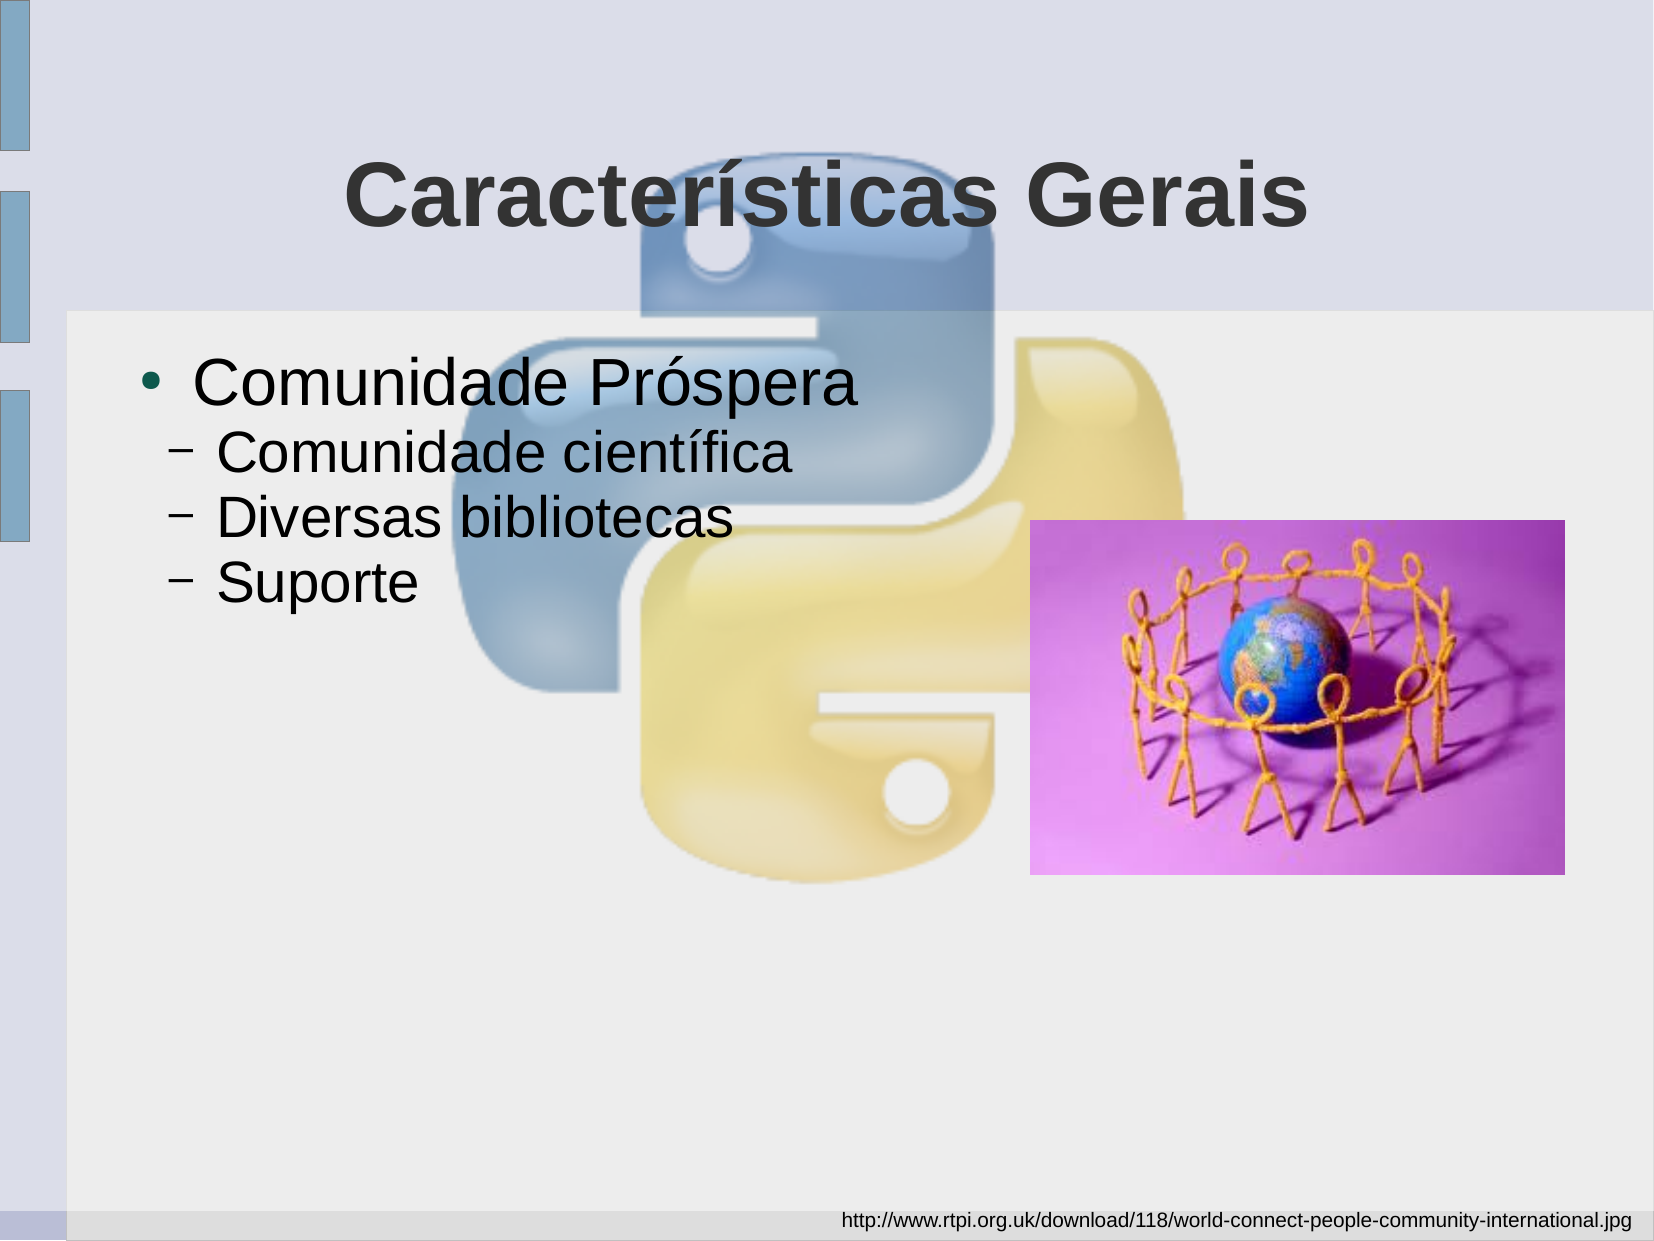

# Características Gerais
Comunidade Próspera
Comunidade científica
Diversas bibliotecas
Suporte
http://www.rtpi.org.uk/download/118/world-connect-people-community-international.jpg